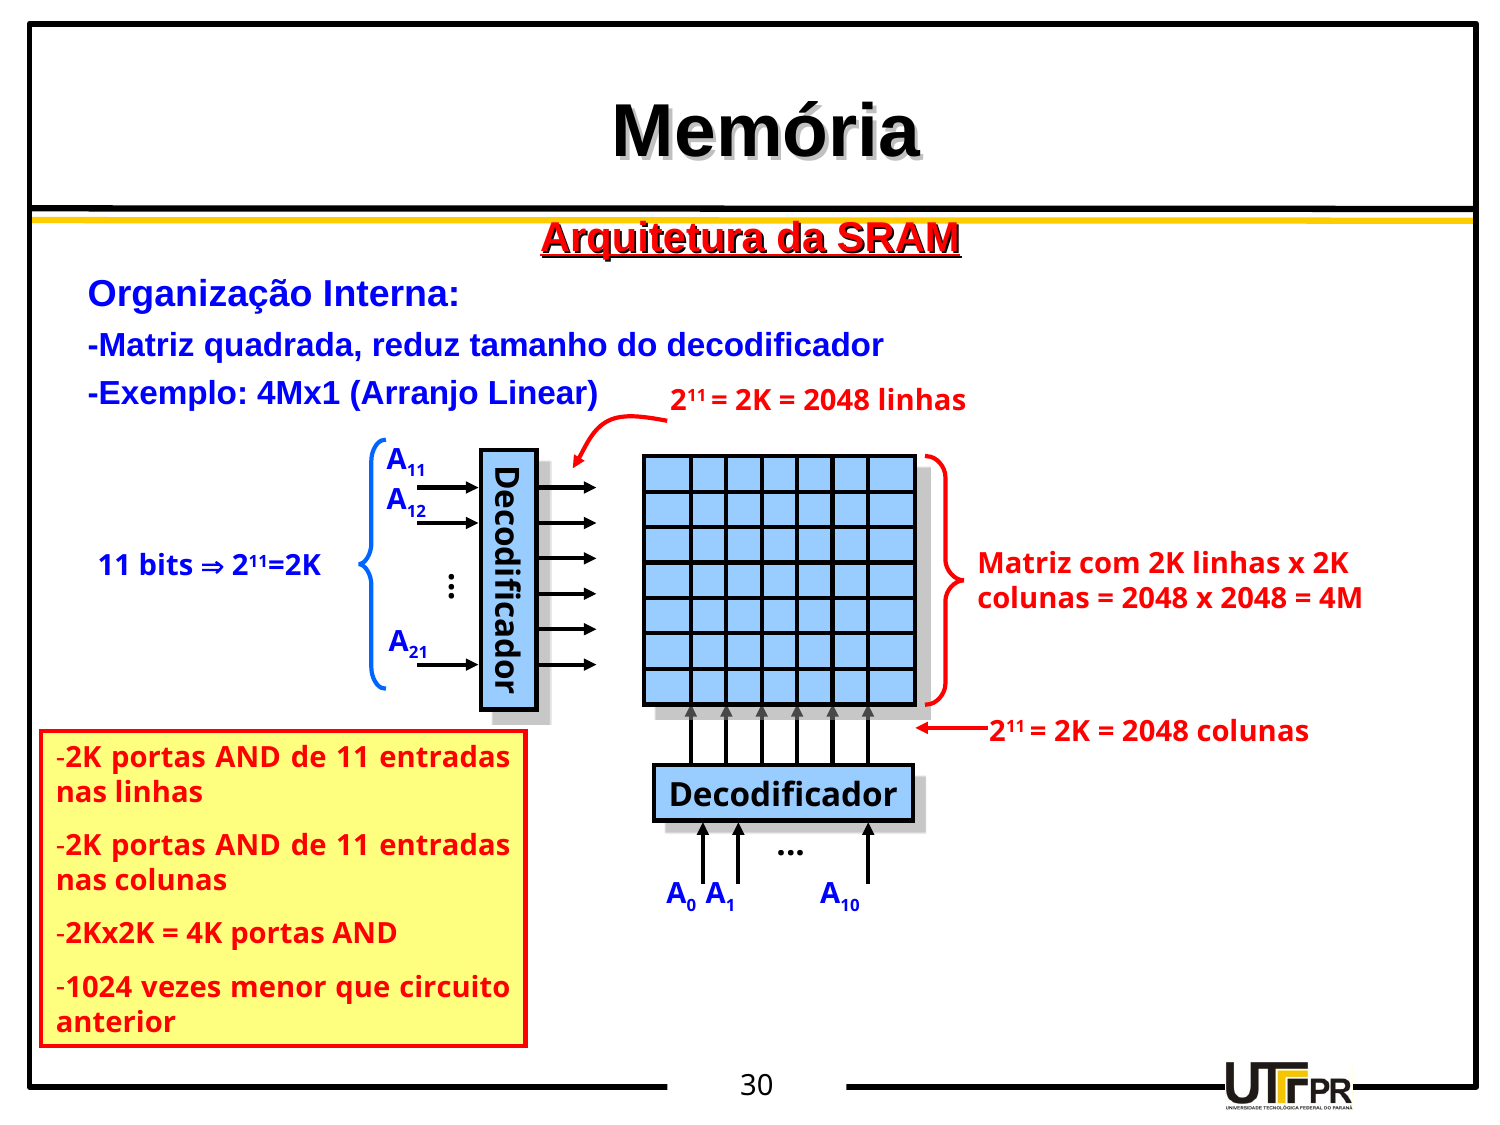

Memória
# Arquitetura da SRAM
Organização Interna:
-Matriz quadrada, reduz tamanho do decodificador
-Exemplo: 4Mx1 (Arranjo Linear)
211 = 2K = 2048 linhas
A11
A12
Matriz com 2K linhas x 2K colunas = 2048 x 2048 = 4M
11 bits  211=2K
Decodificador
...
A21
211 = 2K = 2048 colunas
2K portas AND de 11 entradas nas linhas
2K portas AND de 11 entradas nas colunas
2Kx2K = 4K portas AND
1024 vezes menor que circuito anterior
Decodificador
...
A0
A1
A10